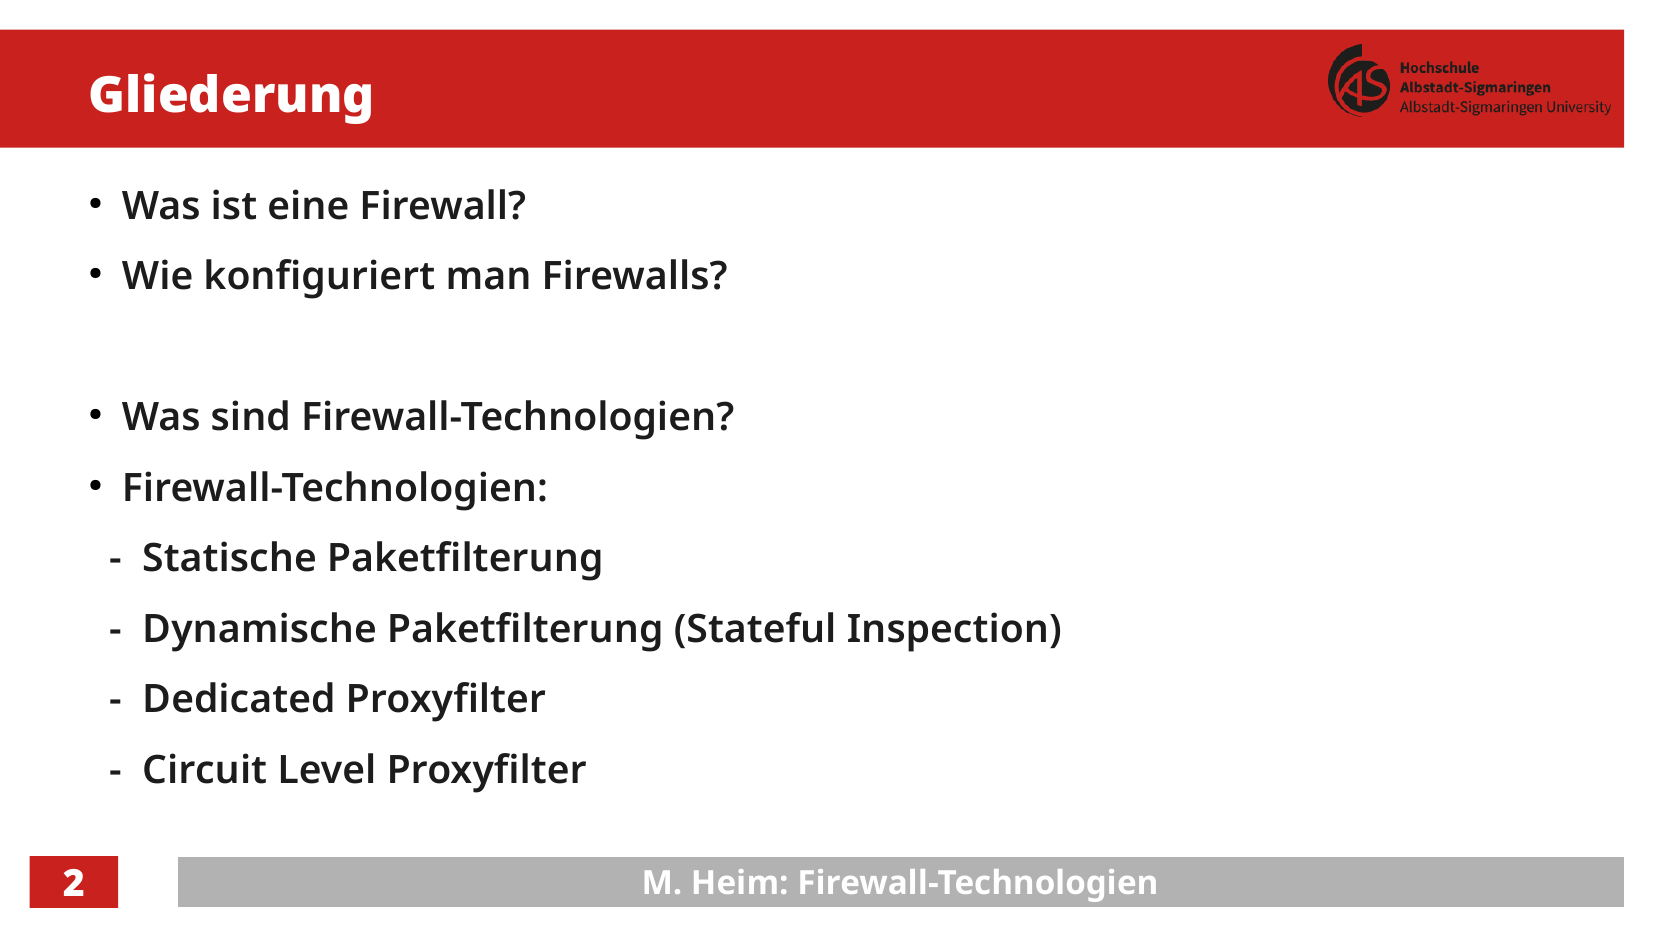

Gliederung
# Was ist eine Firewall?
Wie konfiguriert man Firewalls?
Was sind Firewall-Technologien?
Firewall-Technologien:
 - Statische Paketfilterung
 - Dynamische Paketfilterung (Stateful Inspection)
 - Dedicated Proxyfilter
 - Circuit Level Proxyfilter
2